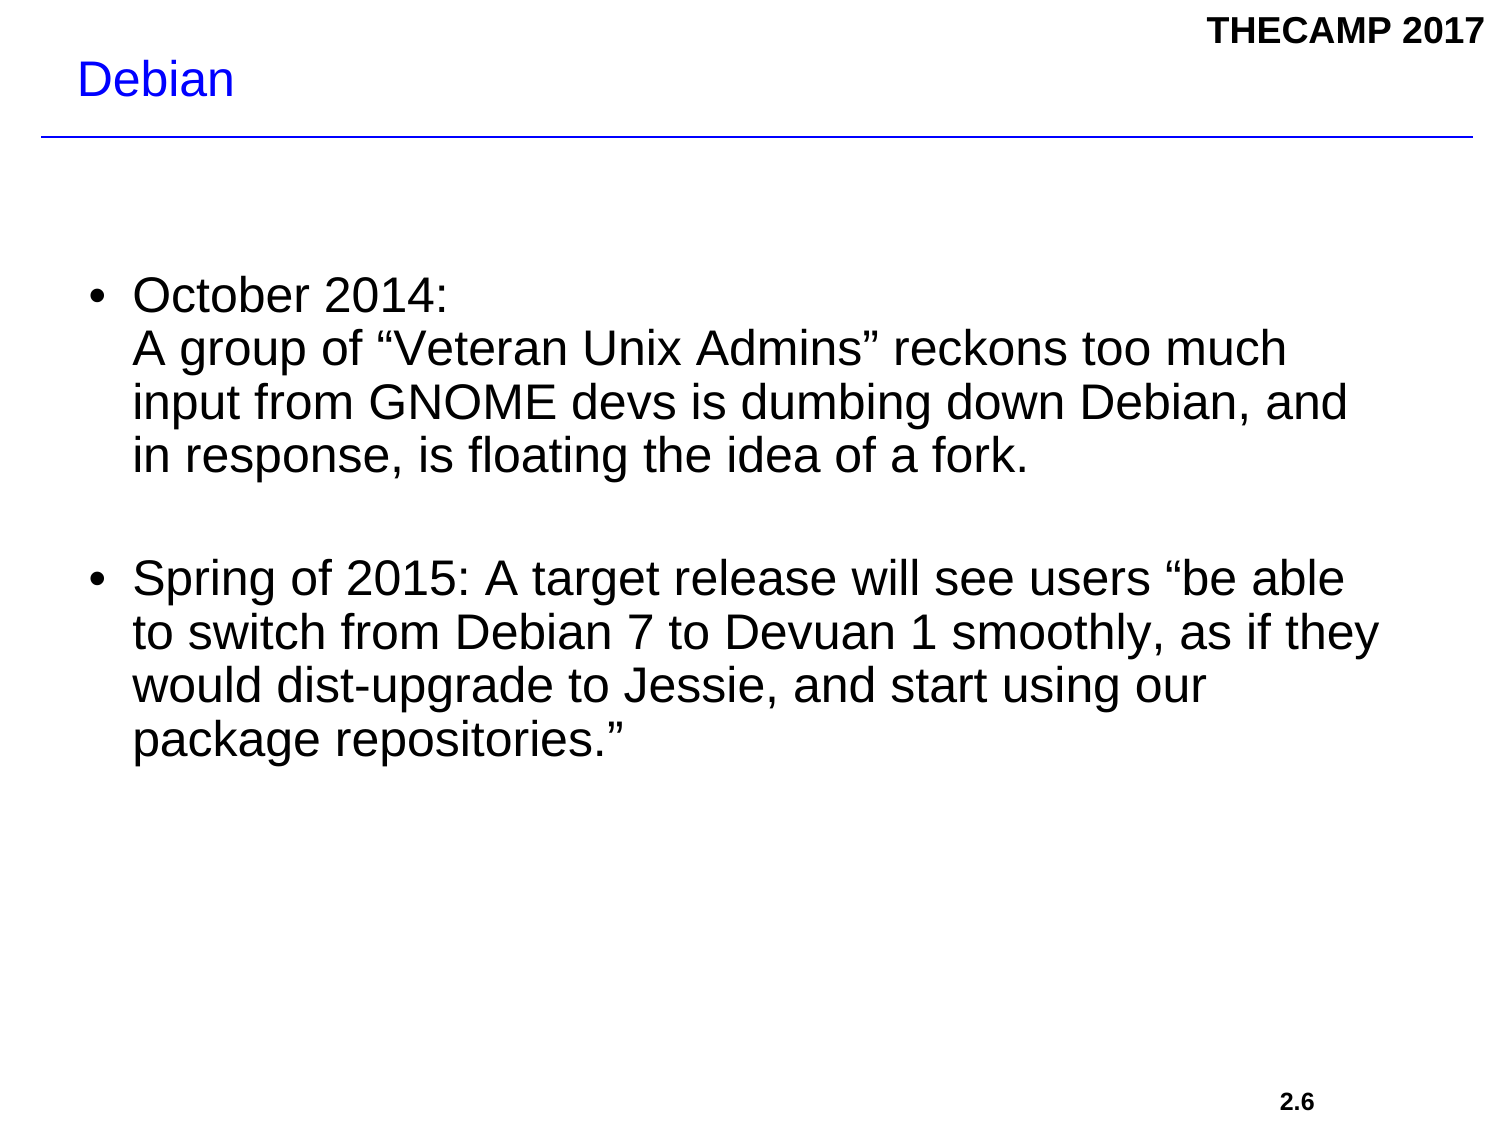

# Debian
October 2014:
A group of “Veteran Unix Admins” reckons too much input from GNOME devs is dumbing down Debian, and in response, is floating the idea of a fork.
Spring of 2015: A target release will see users “be able to switch from Debian 7 to Devuan 1 smoothly, as if they would dist-upgrade to Jessie, and start using our package repositories.”